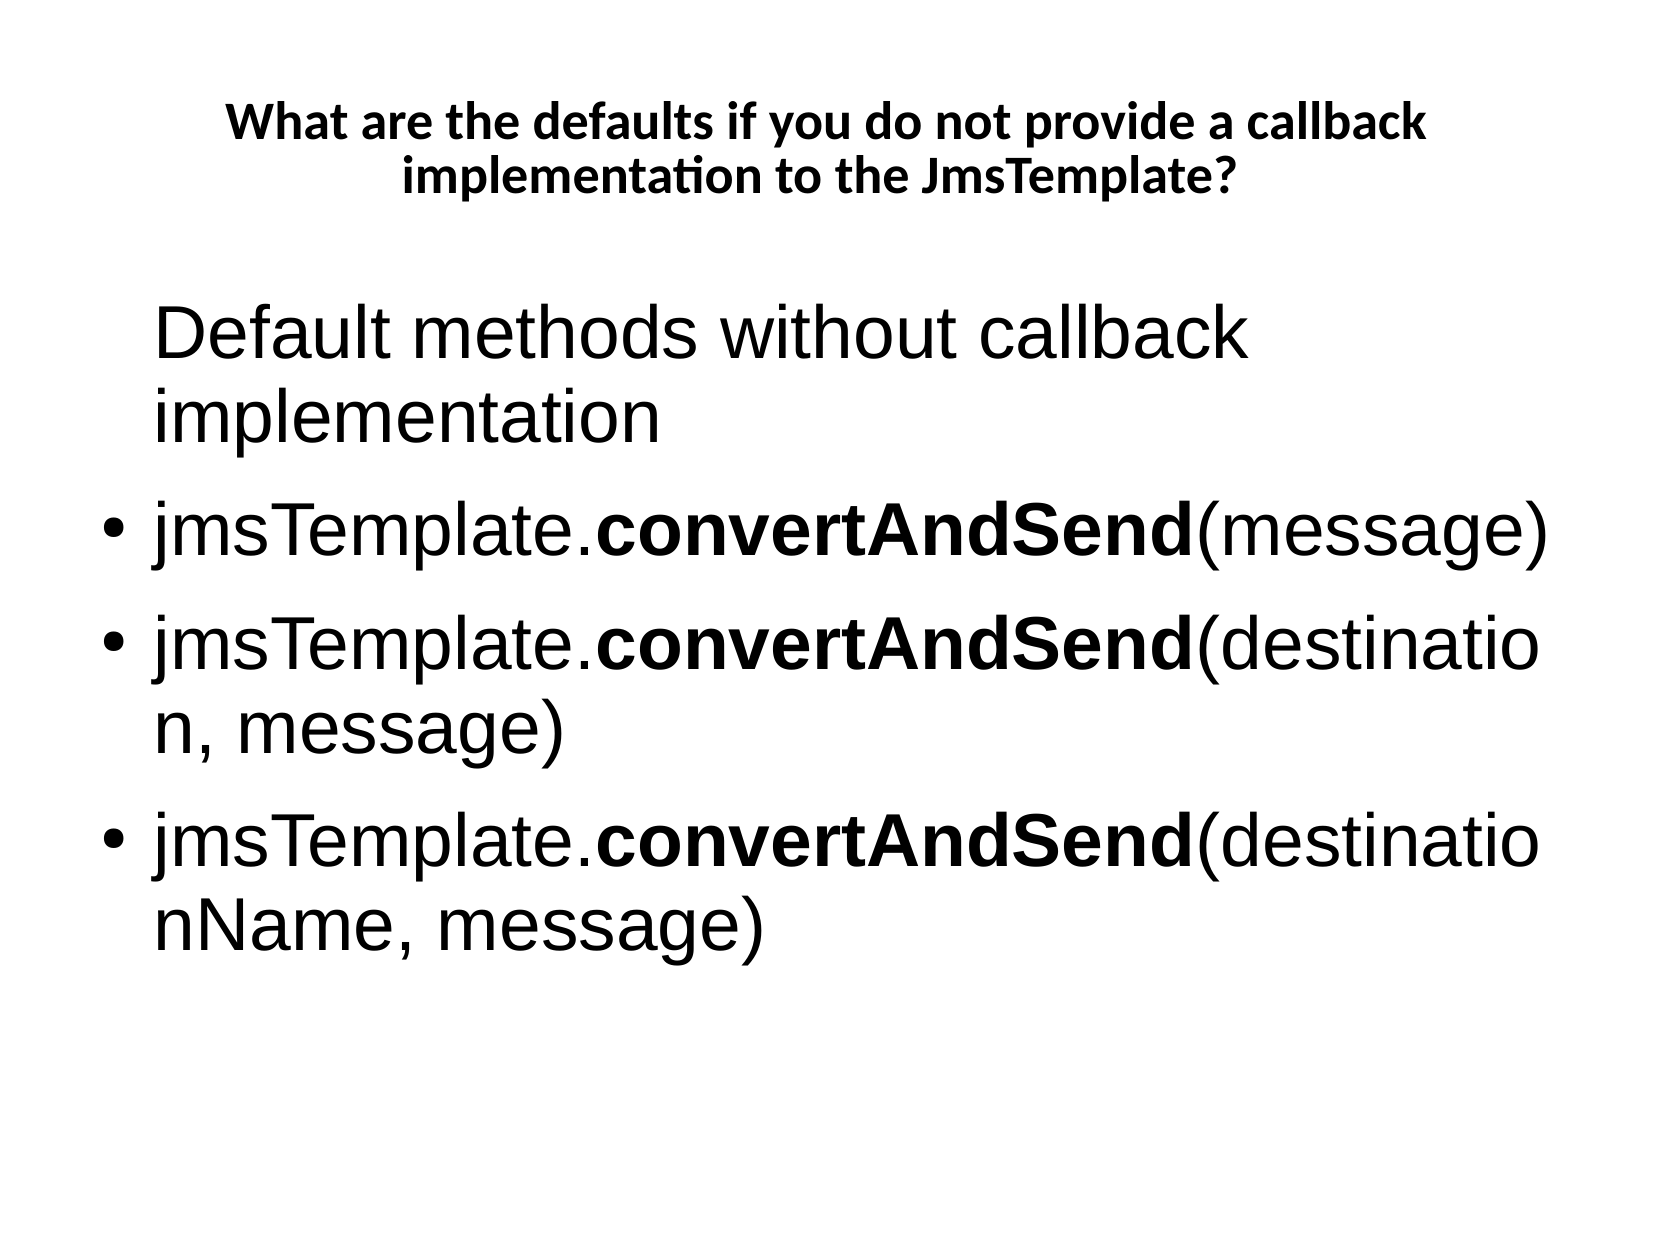

# What are the defaults if you do not provide a callback implementation to the JmsTemplate?
Default methods without callback implementation
jmsTemplate.convertAndSend(message)
jmsTemplate.convertAndSend(destination, message)
jmsTemplate.convertAndSend(destinationName, message)